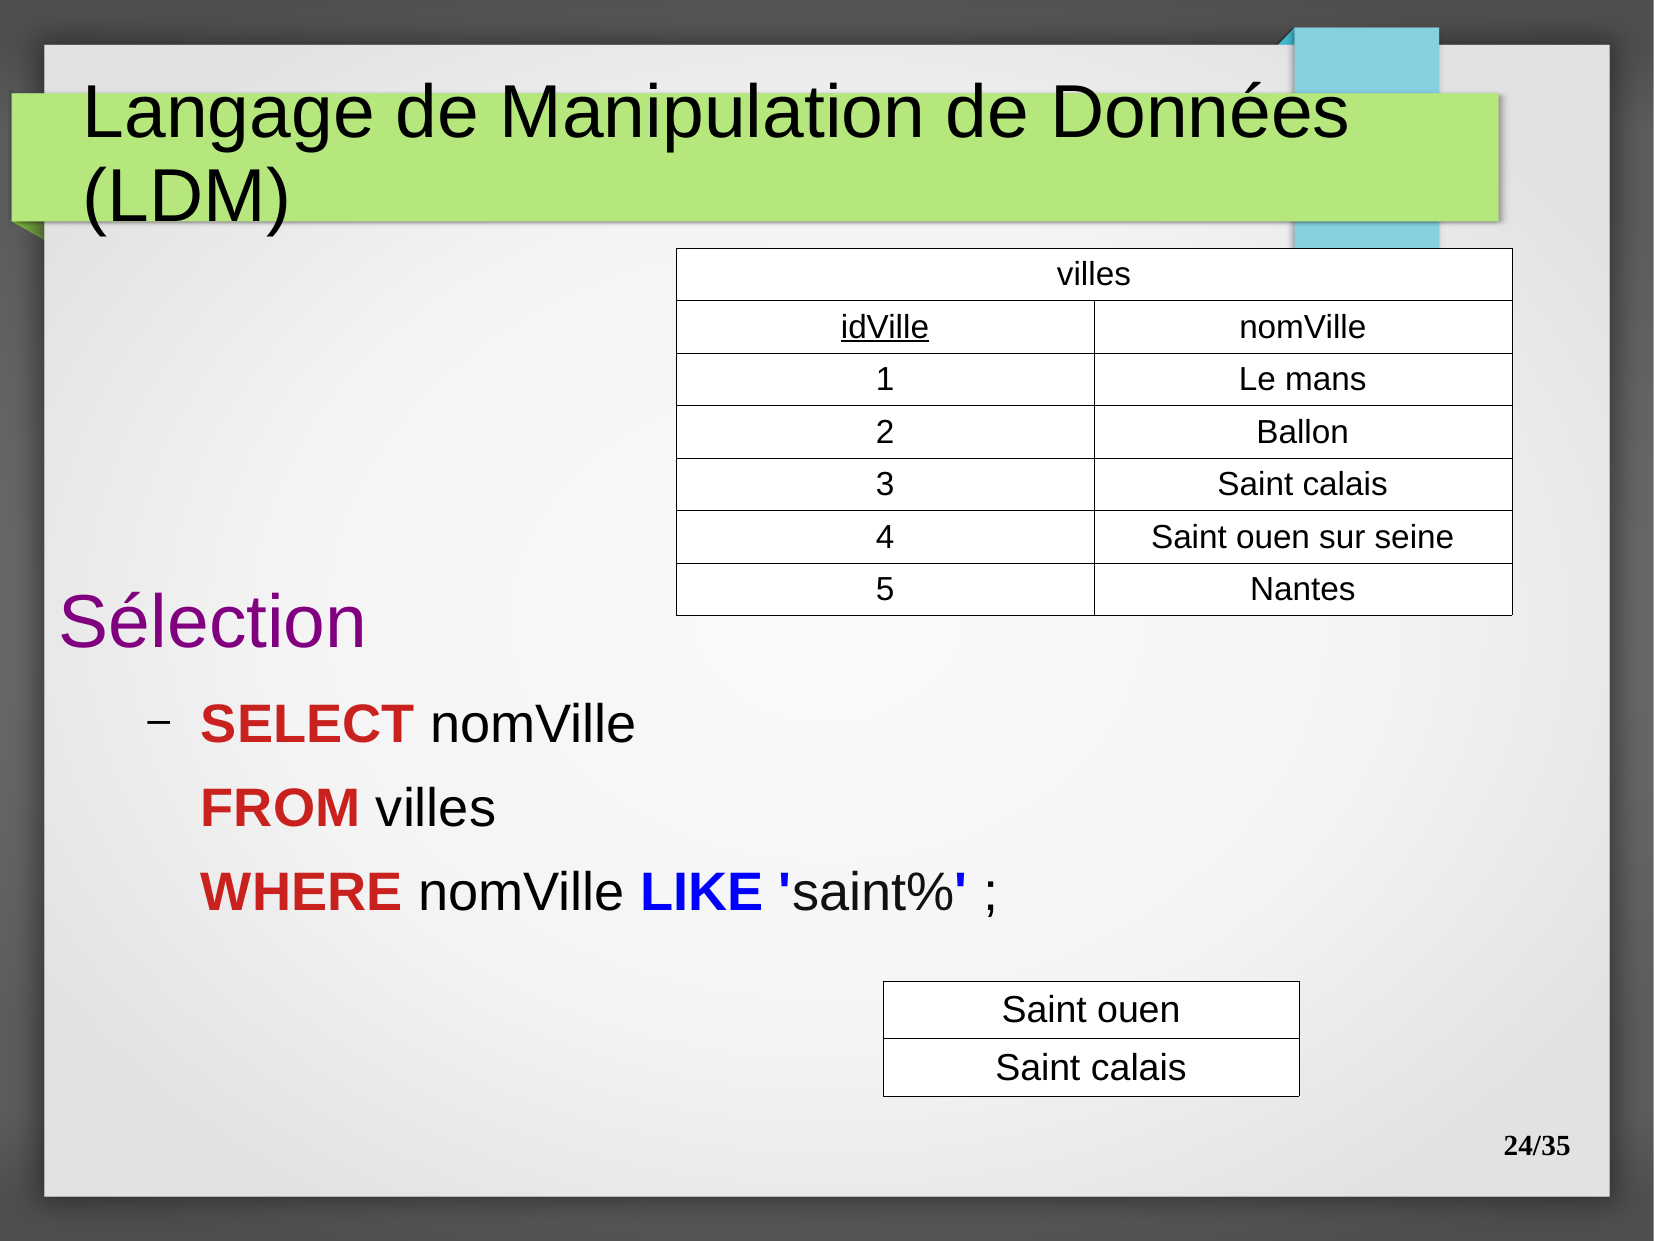

# Langage de Manipulation de Données (LDM)
| villes | |
| --- | --- |
| idVille | nomVille |
| 1 | Le mans |
| 2 | Ballon |
| 3 | Saint calais |
| 4 | Saint ouen sur seine |
| 5 | Nantes |
Sélection
SELECT nomVille
FROM villes
WHERE nomVille LIKE 'saint%' ;
| Saint ouen |
| --- |
| Saint calais |
24